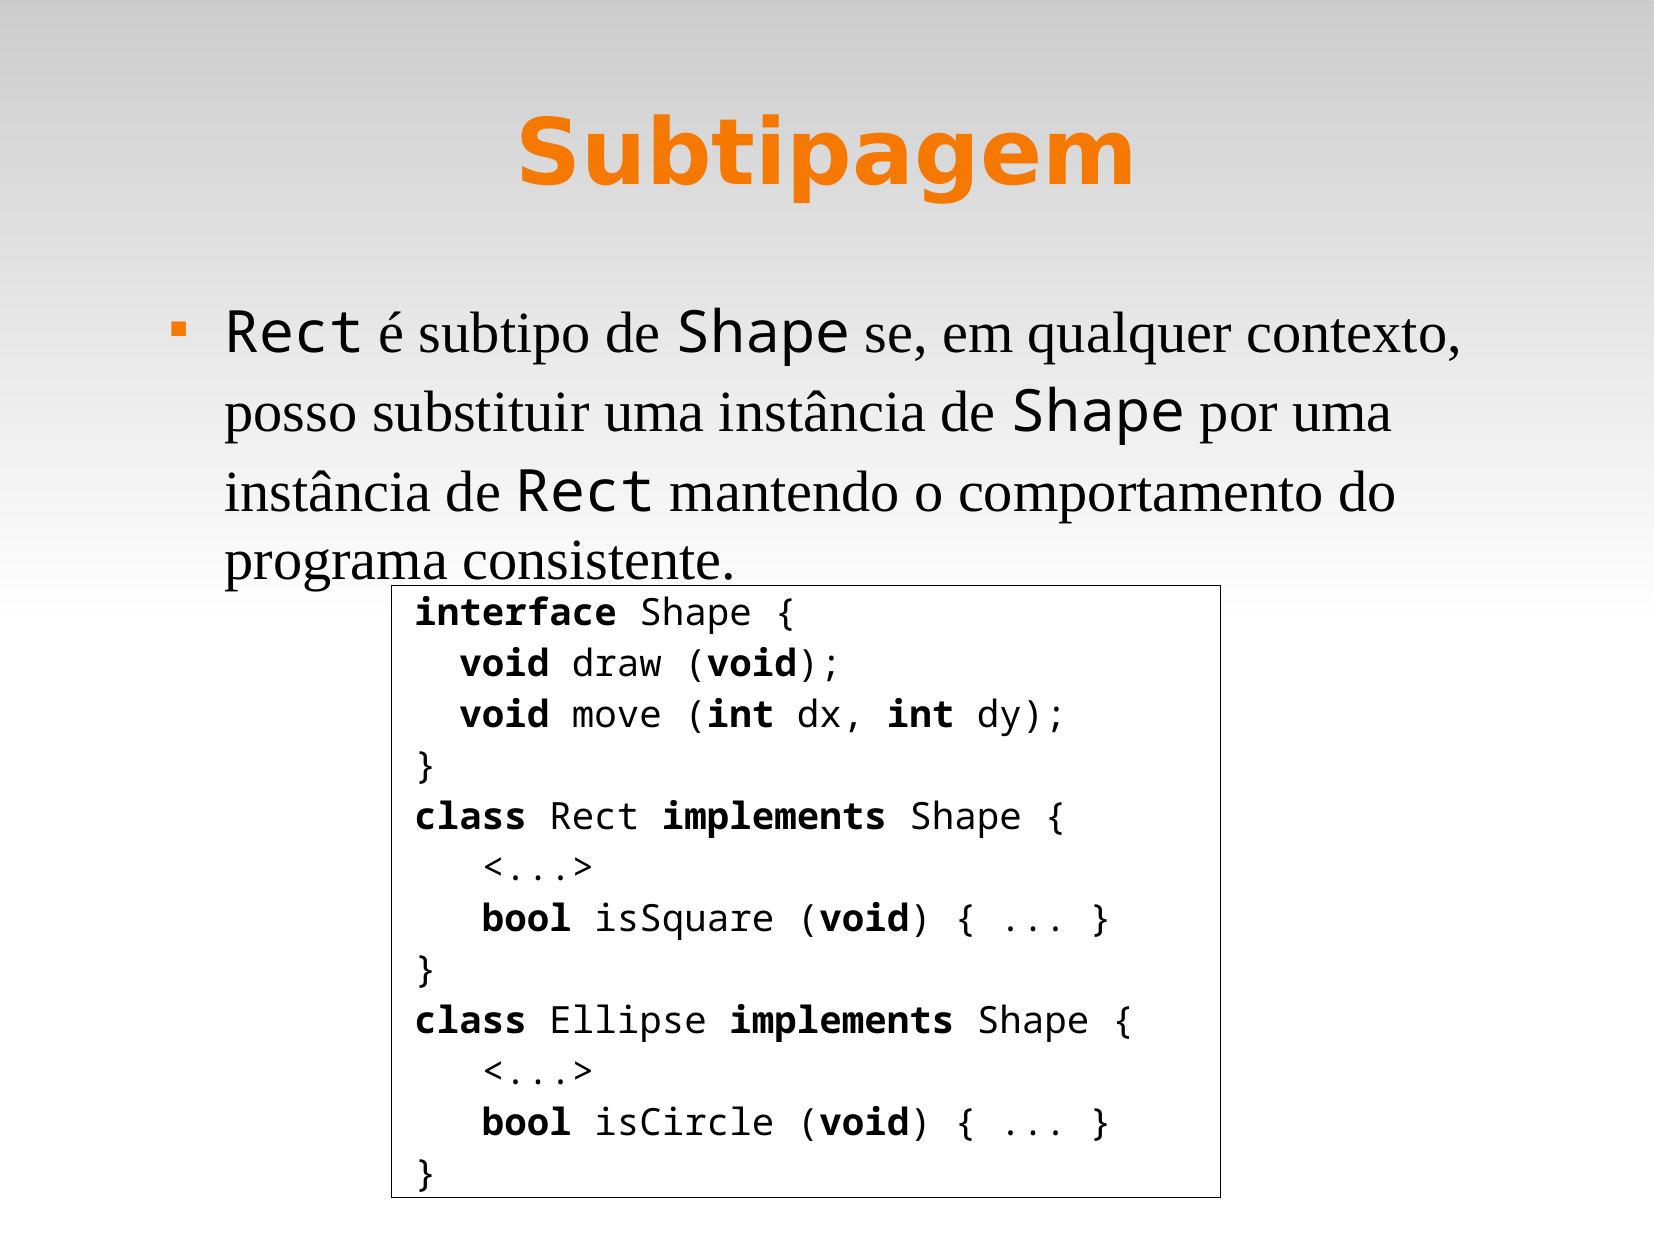

# Subtipagem
Rect é subtipo de Shape se, em qualquer contexto, posso substituir uma instância de Shape por uma instância de Rect mantendo o comportamento do programa consistente.
 interface Shape {
 void draw (void);
 void move (int dx, int dy);
 }
 class Rect implements Shape {
 <...>
 bool isSquare (void) { ... }
 }
 class Ellipse implements Shape {
 <...>
 bool isCircle (void) { ... }
 }